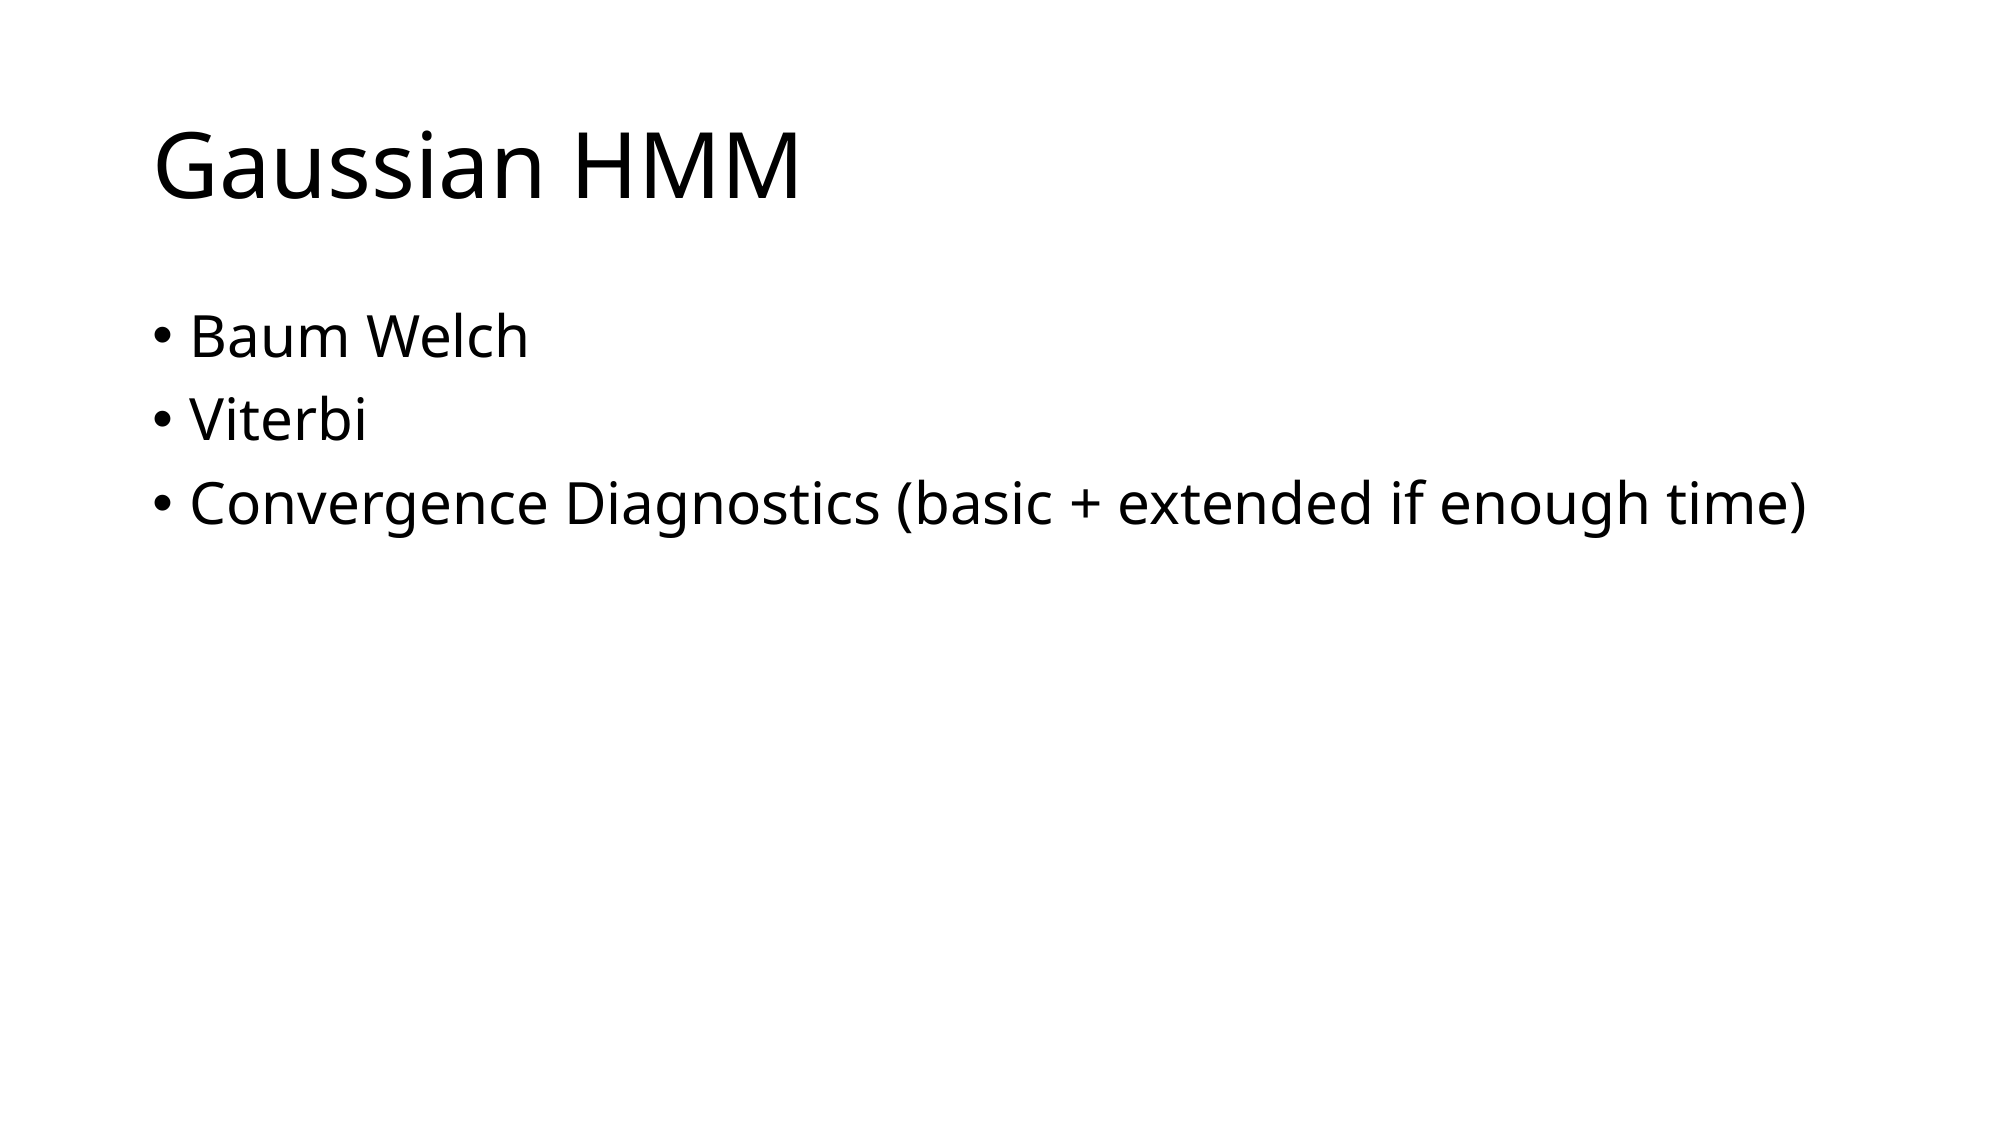

# Gaussian HMM
Baum Welch
Viterbi
Convergence Diagnostics (basic + extended if enough time)